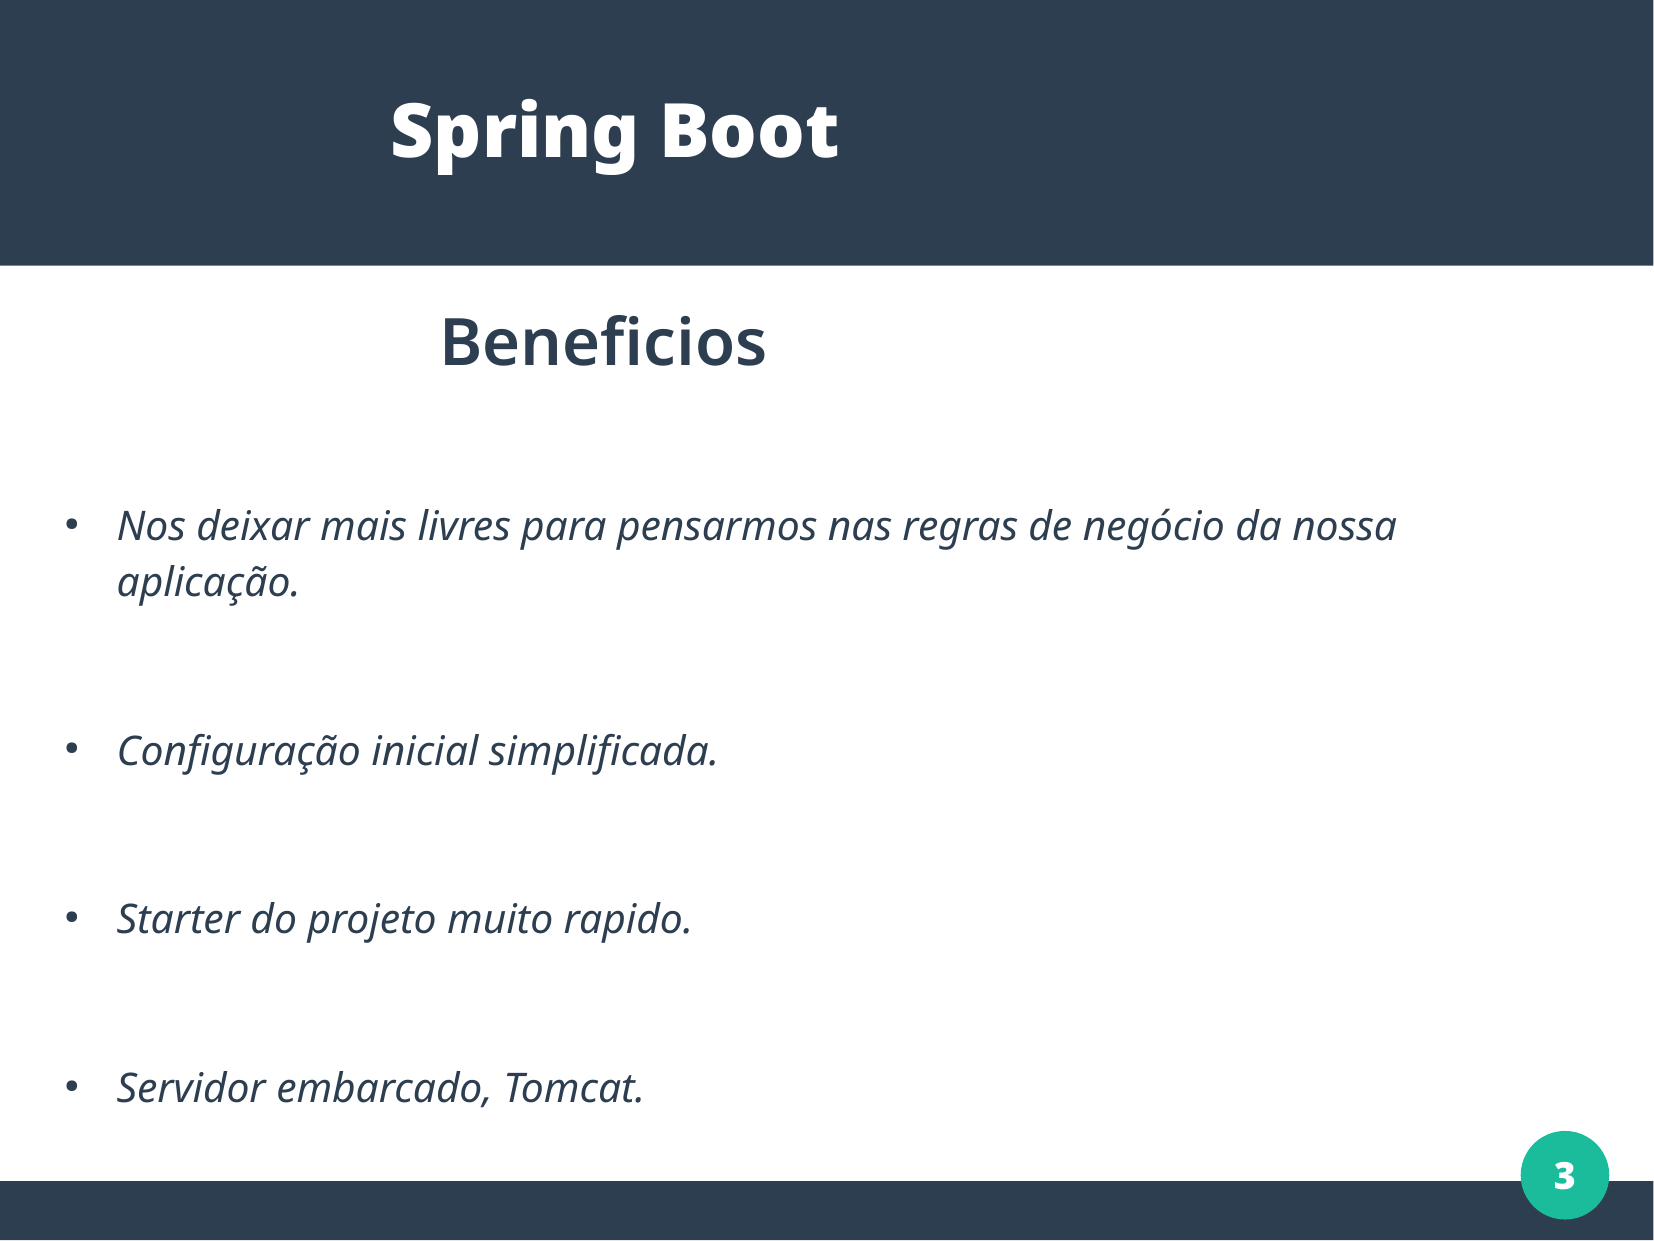

# Spring Boot
 Beneficios
Nos deixar mais livres para pensarmos nas regras de negócio da nossa aplicação.
Configuração inicial simplificada.
Starter do projeto muito rapido.
Servidor embarcado, Tomcat.
3